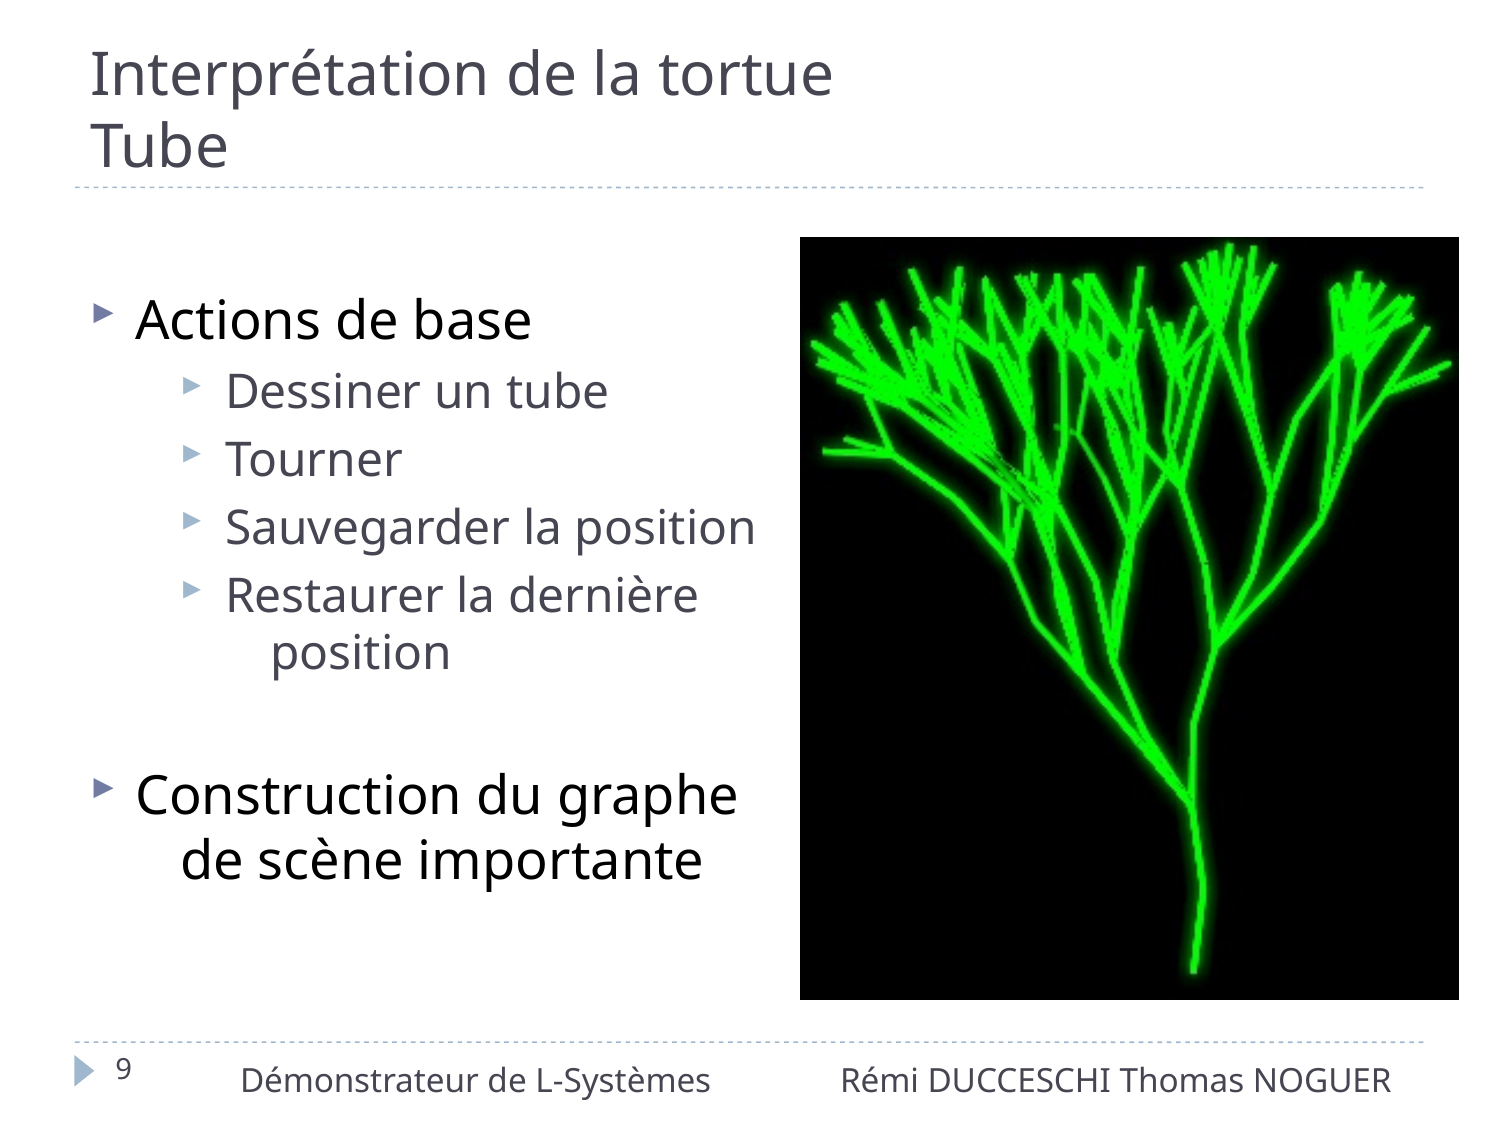

# Interprétation de la tortue Tube
Actions de base
Dessiner un tube
Tourner
Sauvegarder la position
Restaurer la dernière position
Construction du graphe de scène importante
Démonstrateur de L-Systèmes
Rémi DUCCESCHI Thomas NOGUER